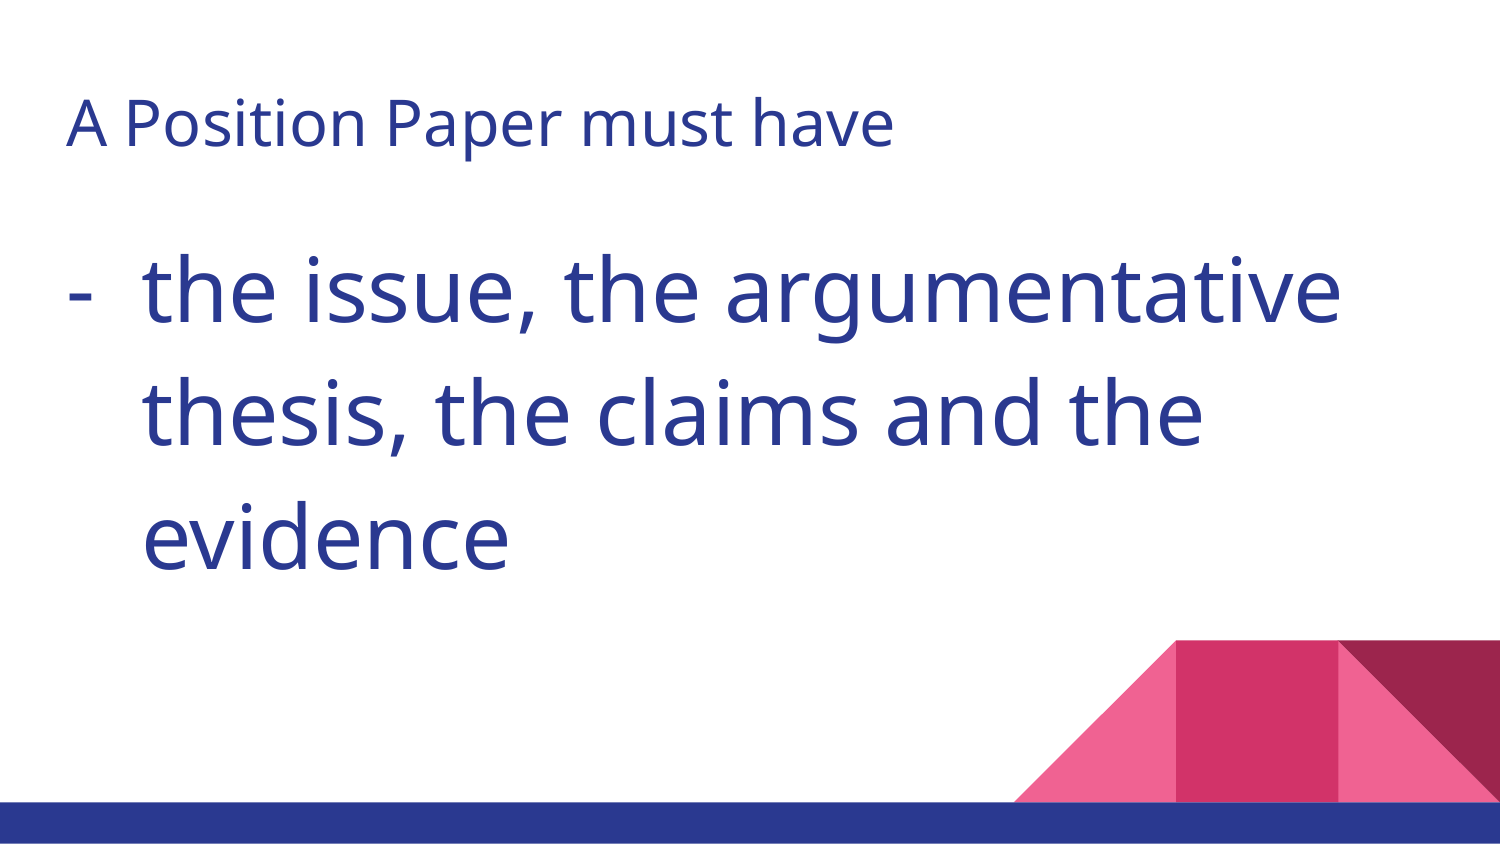

# A Position Paper must have
the issue, the argumentative thesis, the claims and the evidence